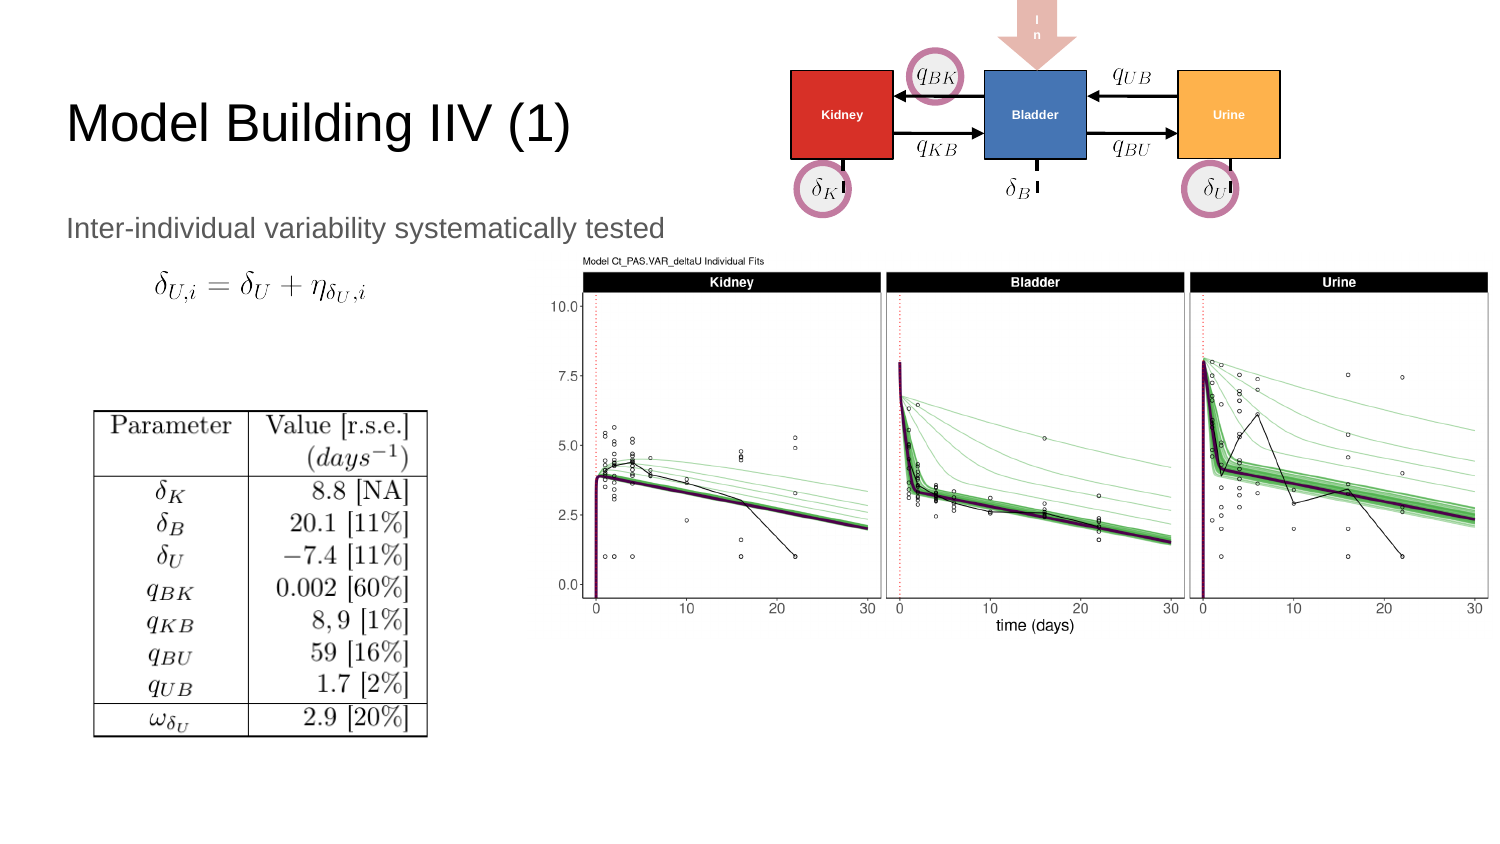

In
Urine
Kidney
Bladder
Model Building IIV (1)
# Inter-individual variability systematically tested